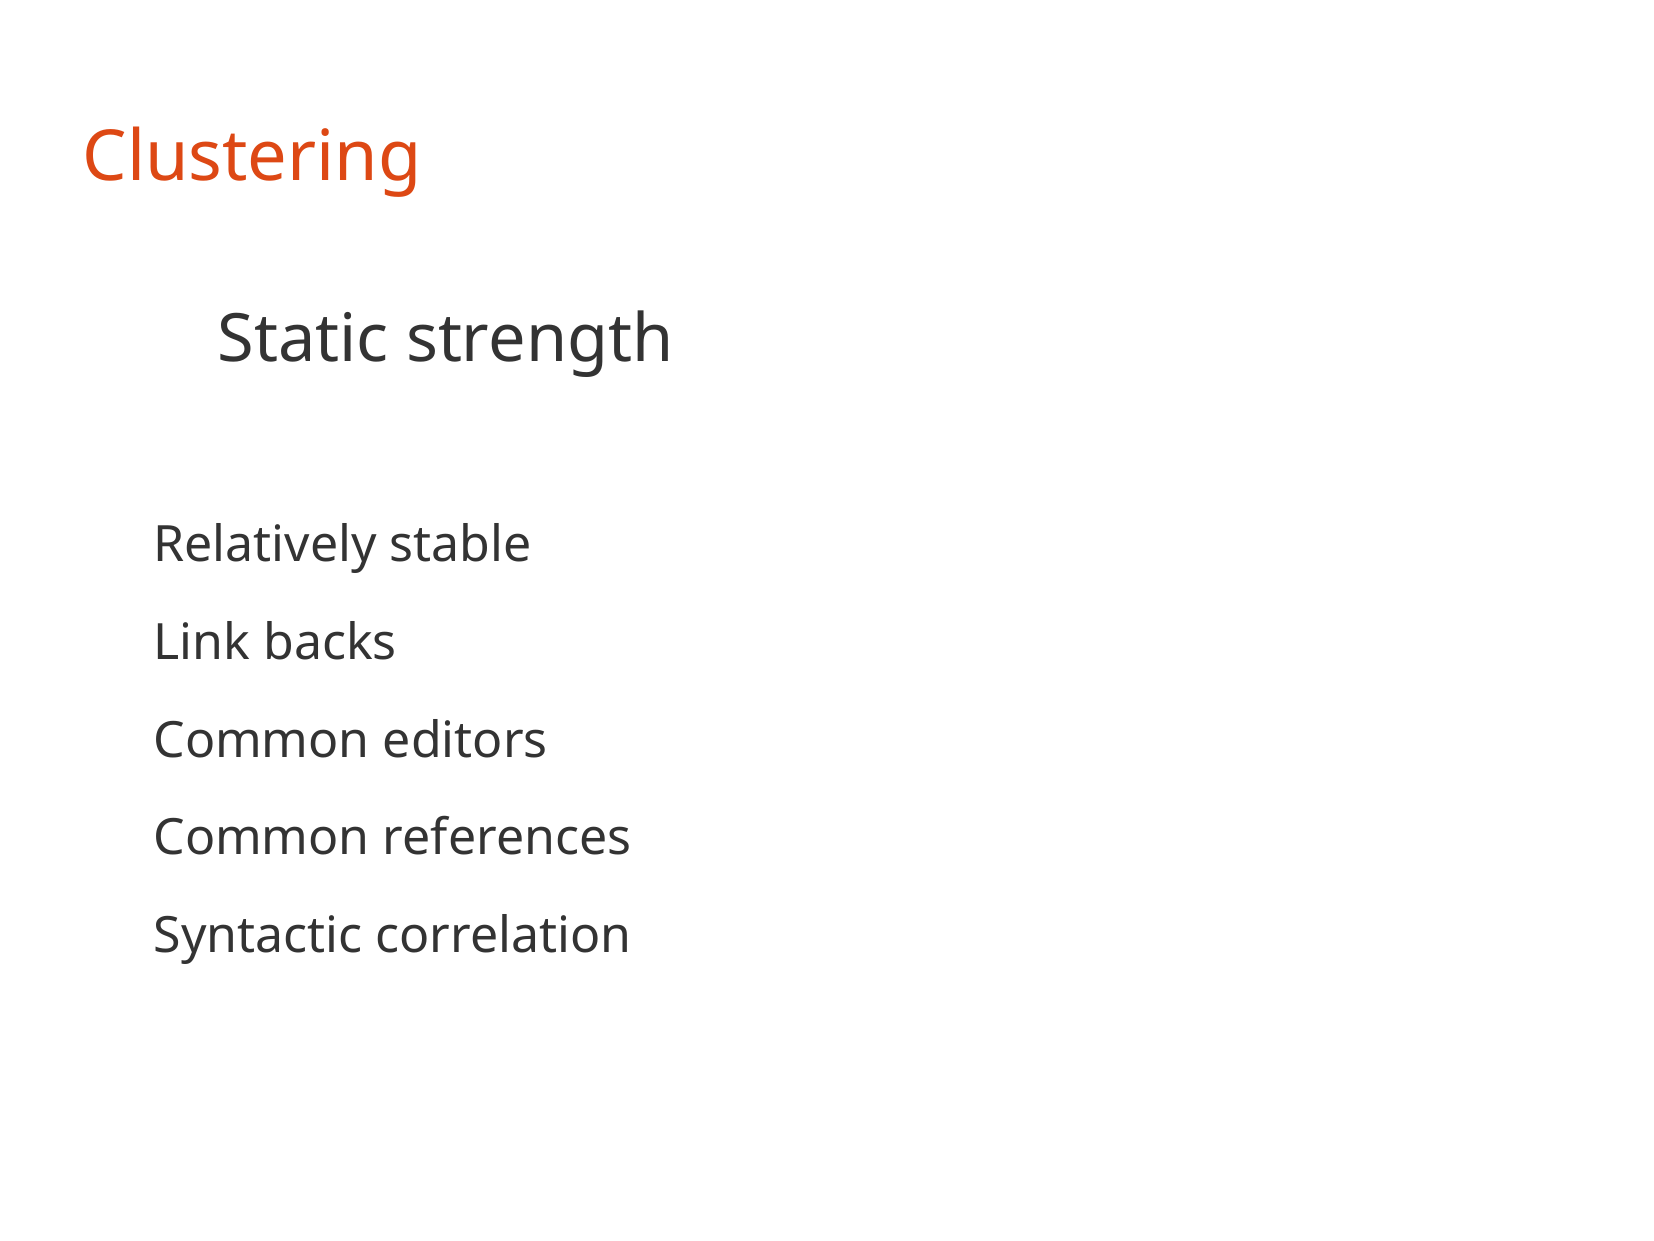

# Clustering
Static strength
Relatively stable
Link backs
Common editors
Common references
Syntactic correlation